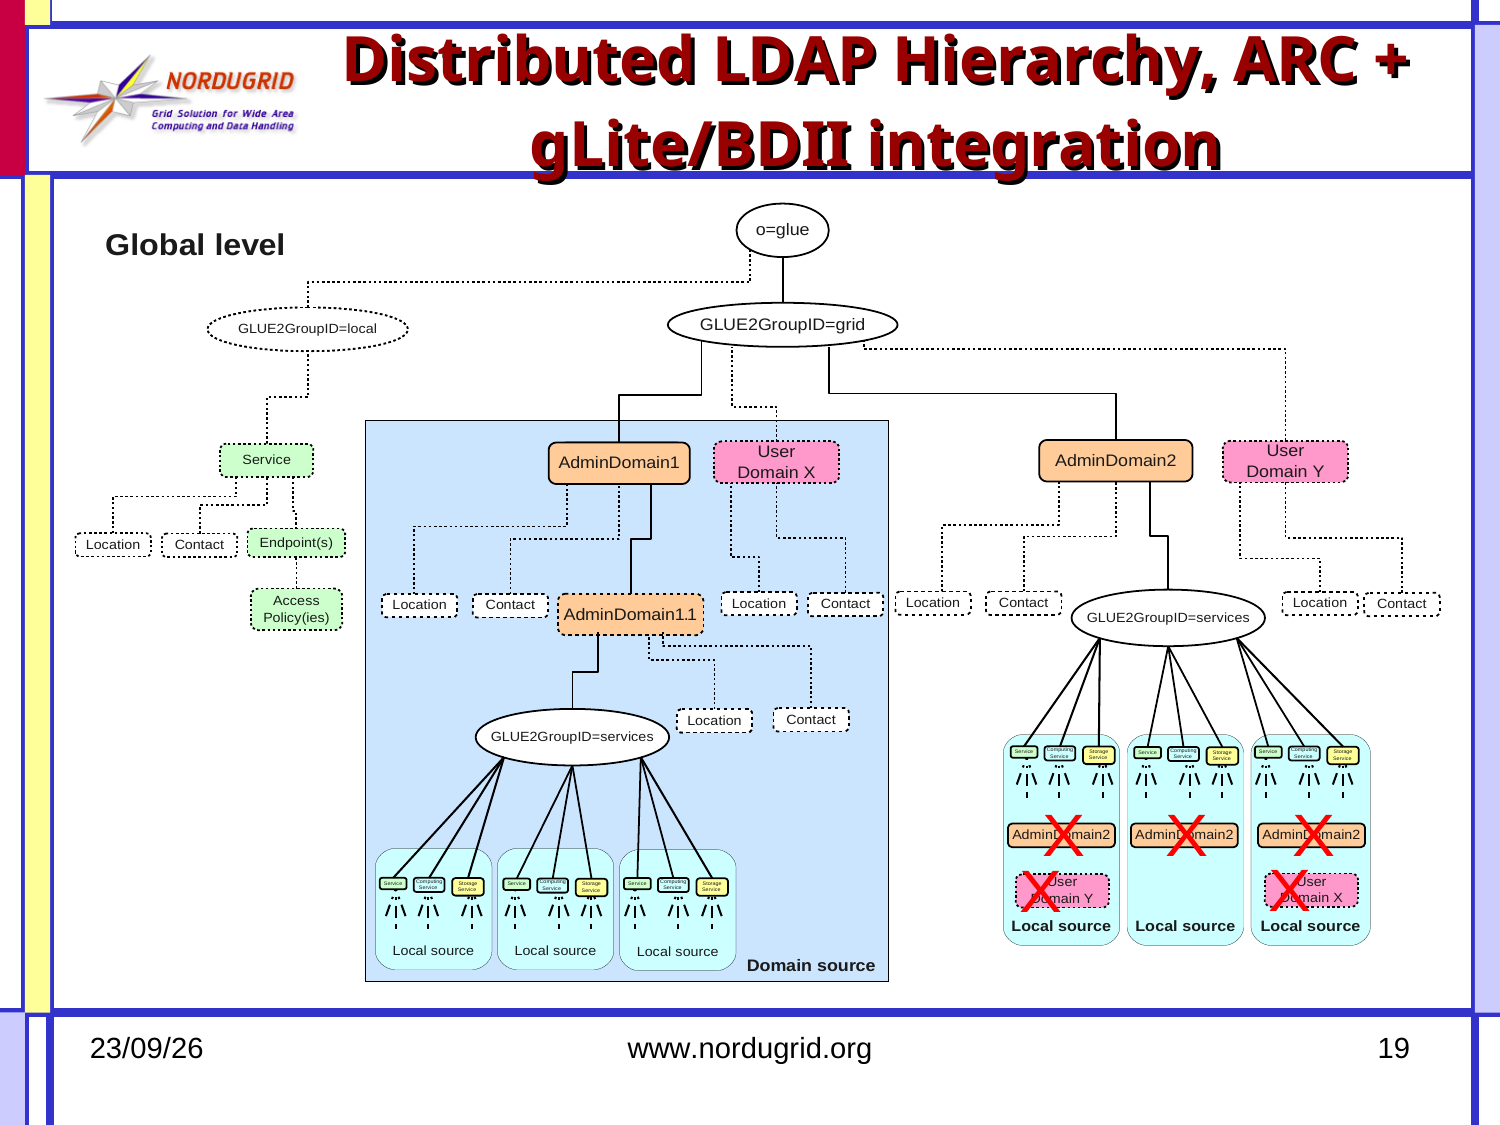

# Distributed LDAP Hierarchy, ARC + gLite/BDII integration
www.nordugrid.org
19